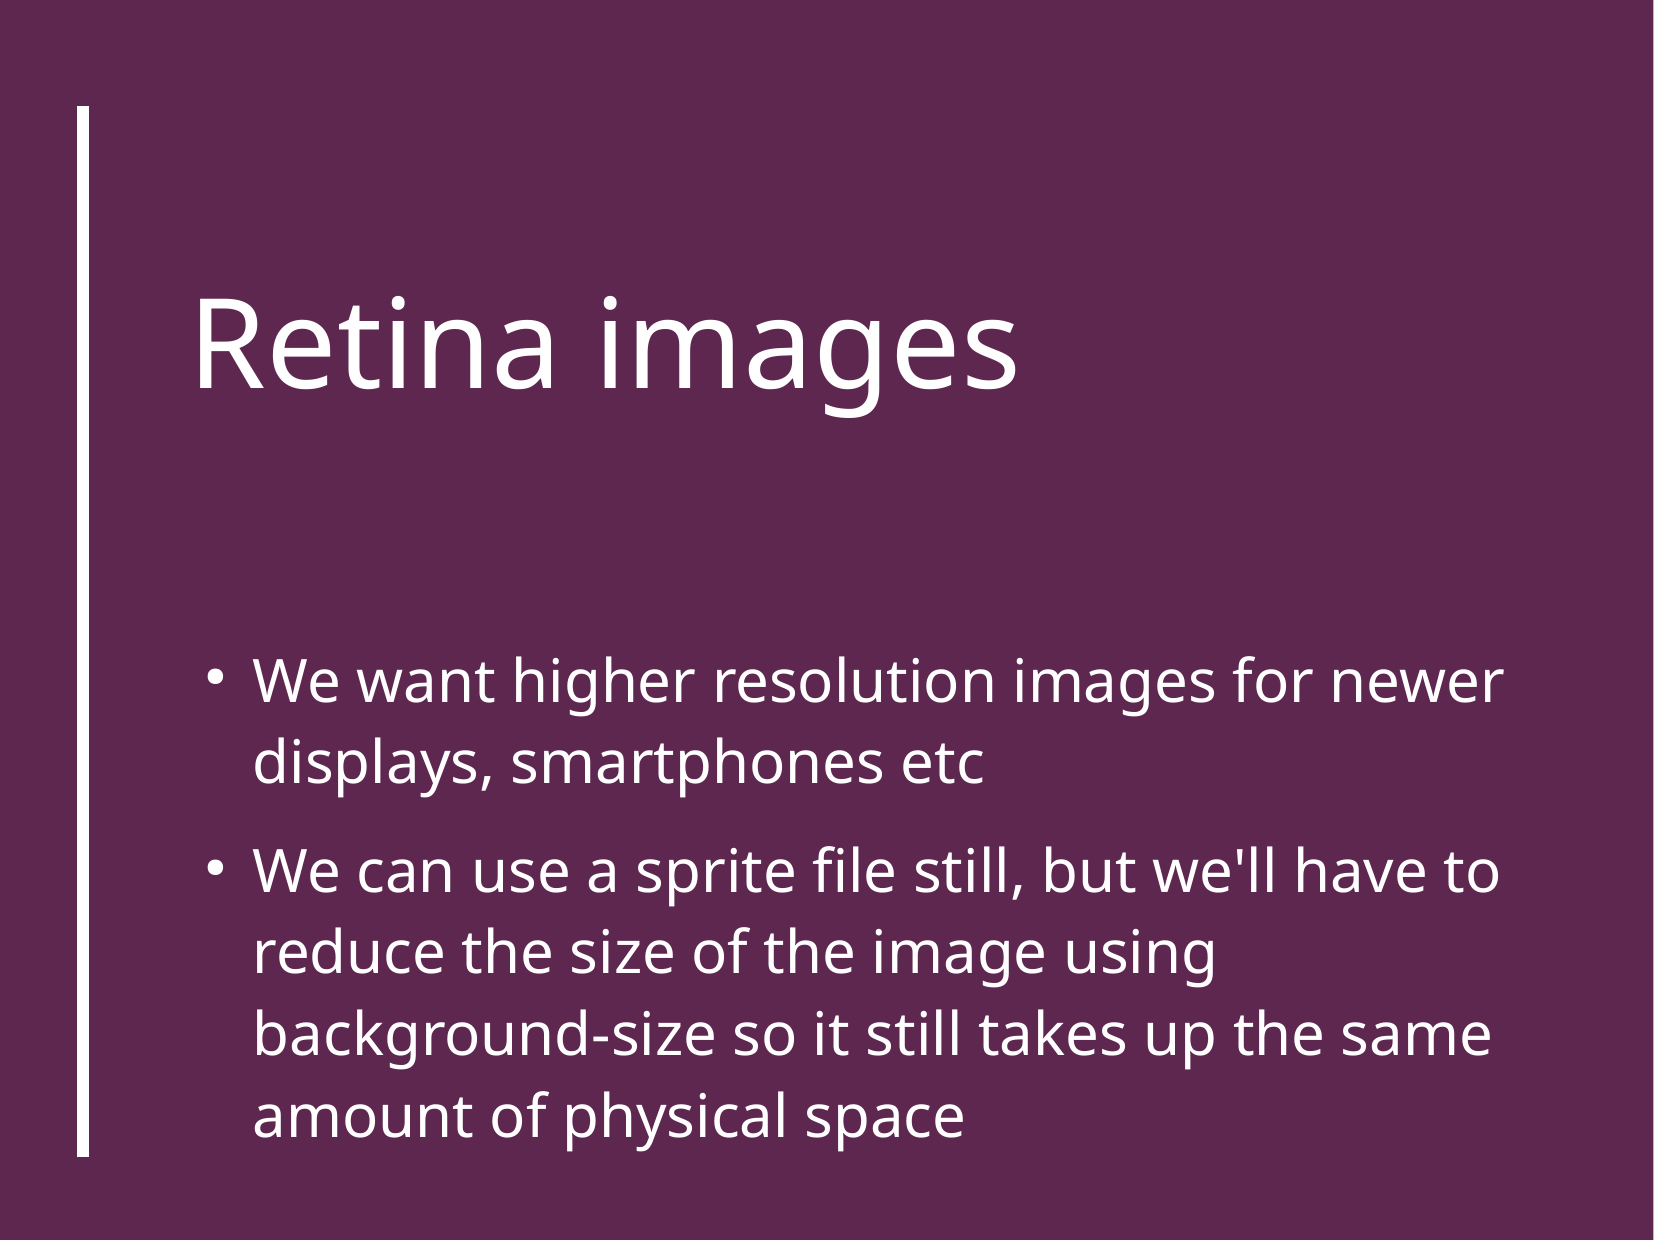

# Retina images
We want higher resolution images for newer displays, smartphones etc
We can use a sprite file still, but we'll have to reduce the size of the image using background-size so it still takes up the same amount of physical space